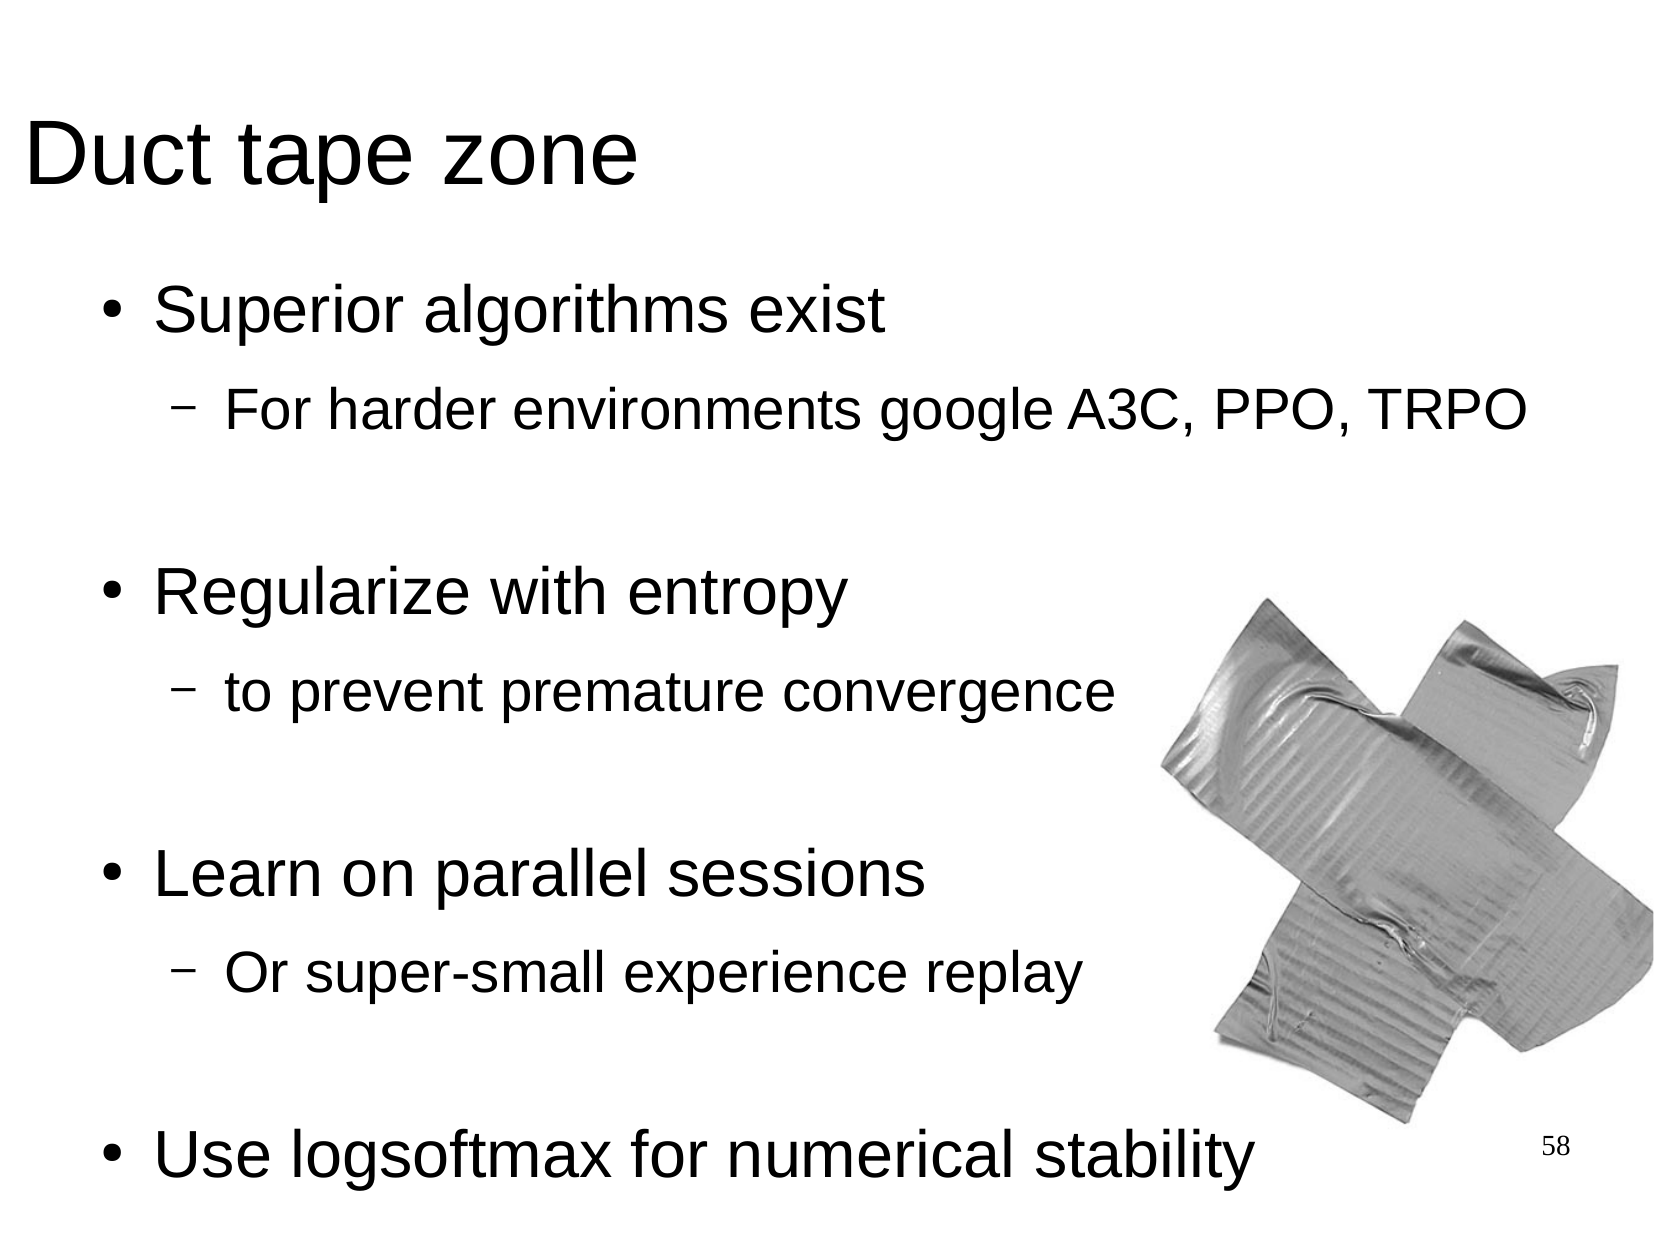

# Duct tape zone
Superior algorithms exist
For harder environments google A3C, PPO, TRPO
Regularize with entropy
to prevent premature convergence
Learn on parallel sessions
Or super-small experience replay
Use logsoftmax for numerical stability
58